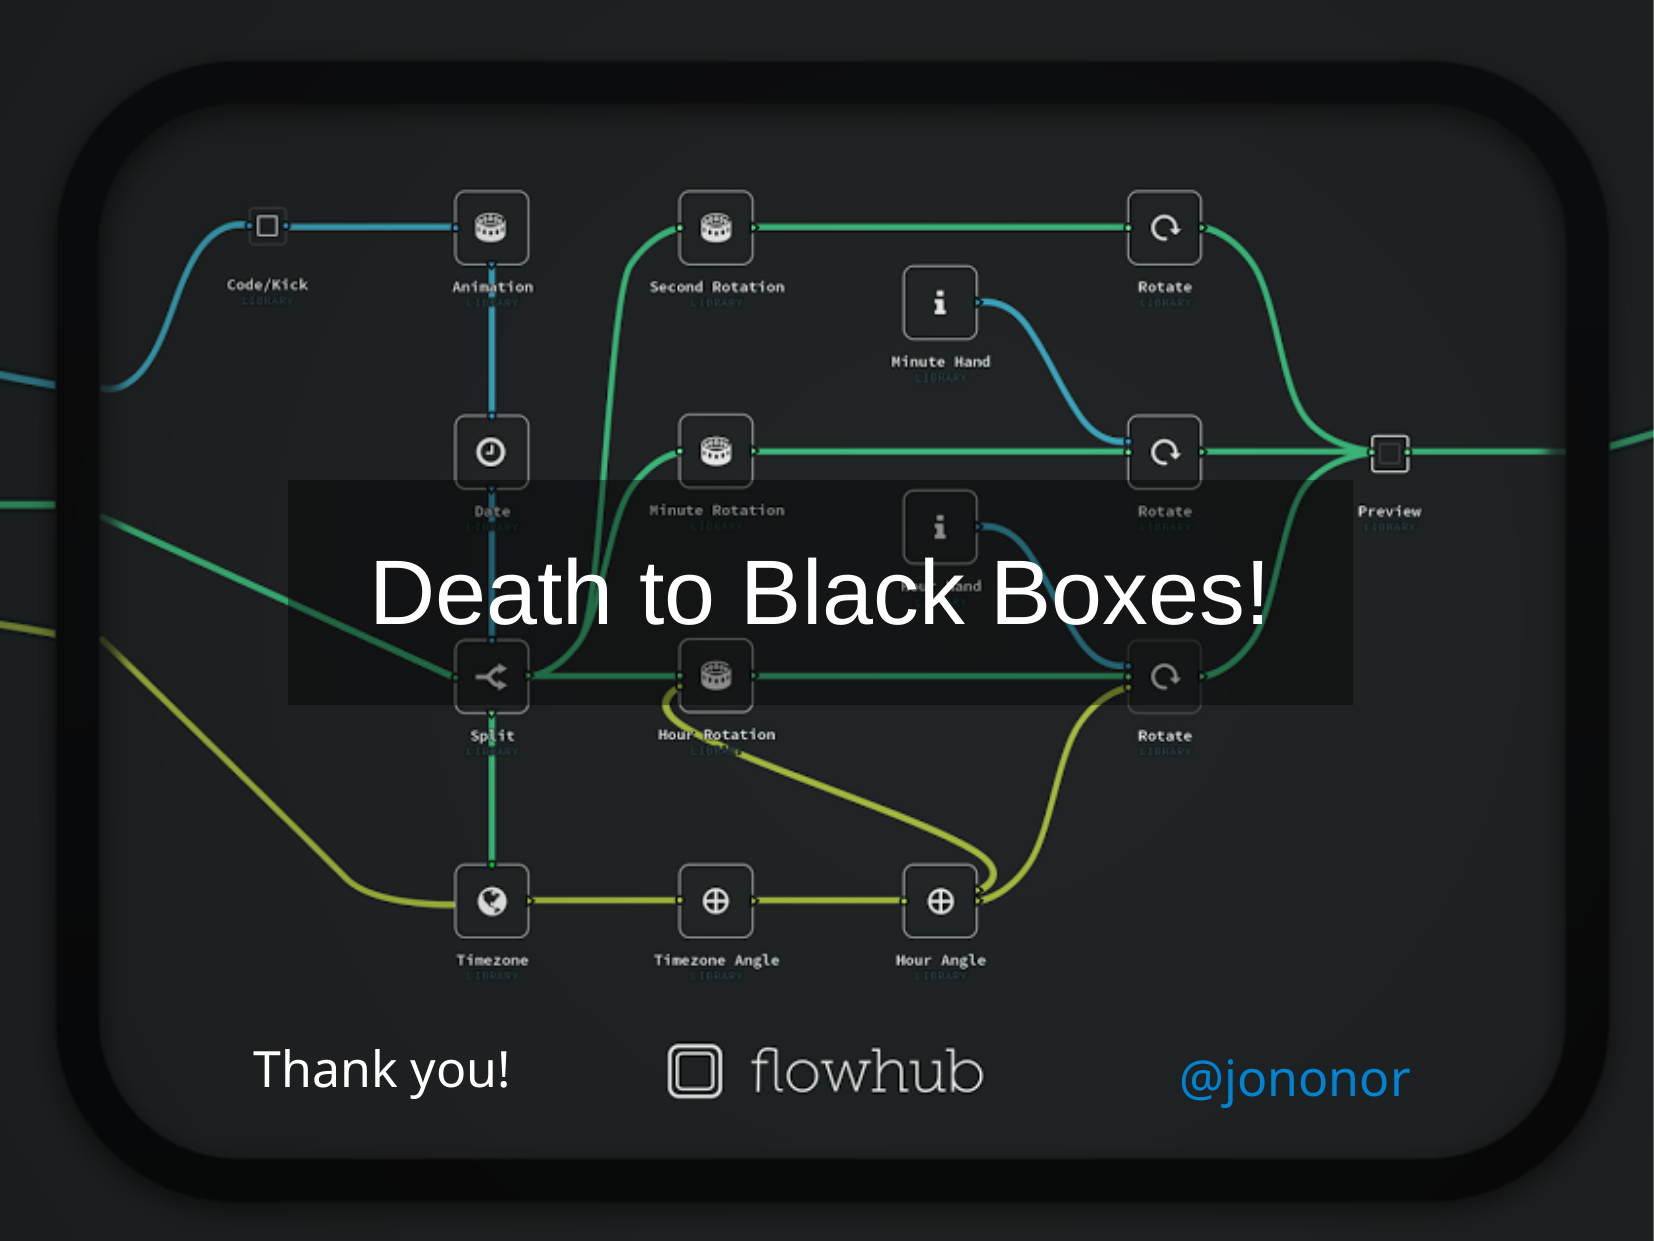

# Death to Black Boxes!
Thank you!
@jononor